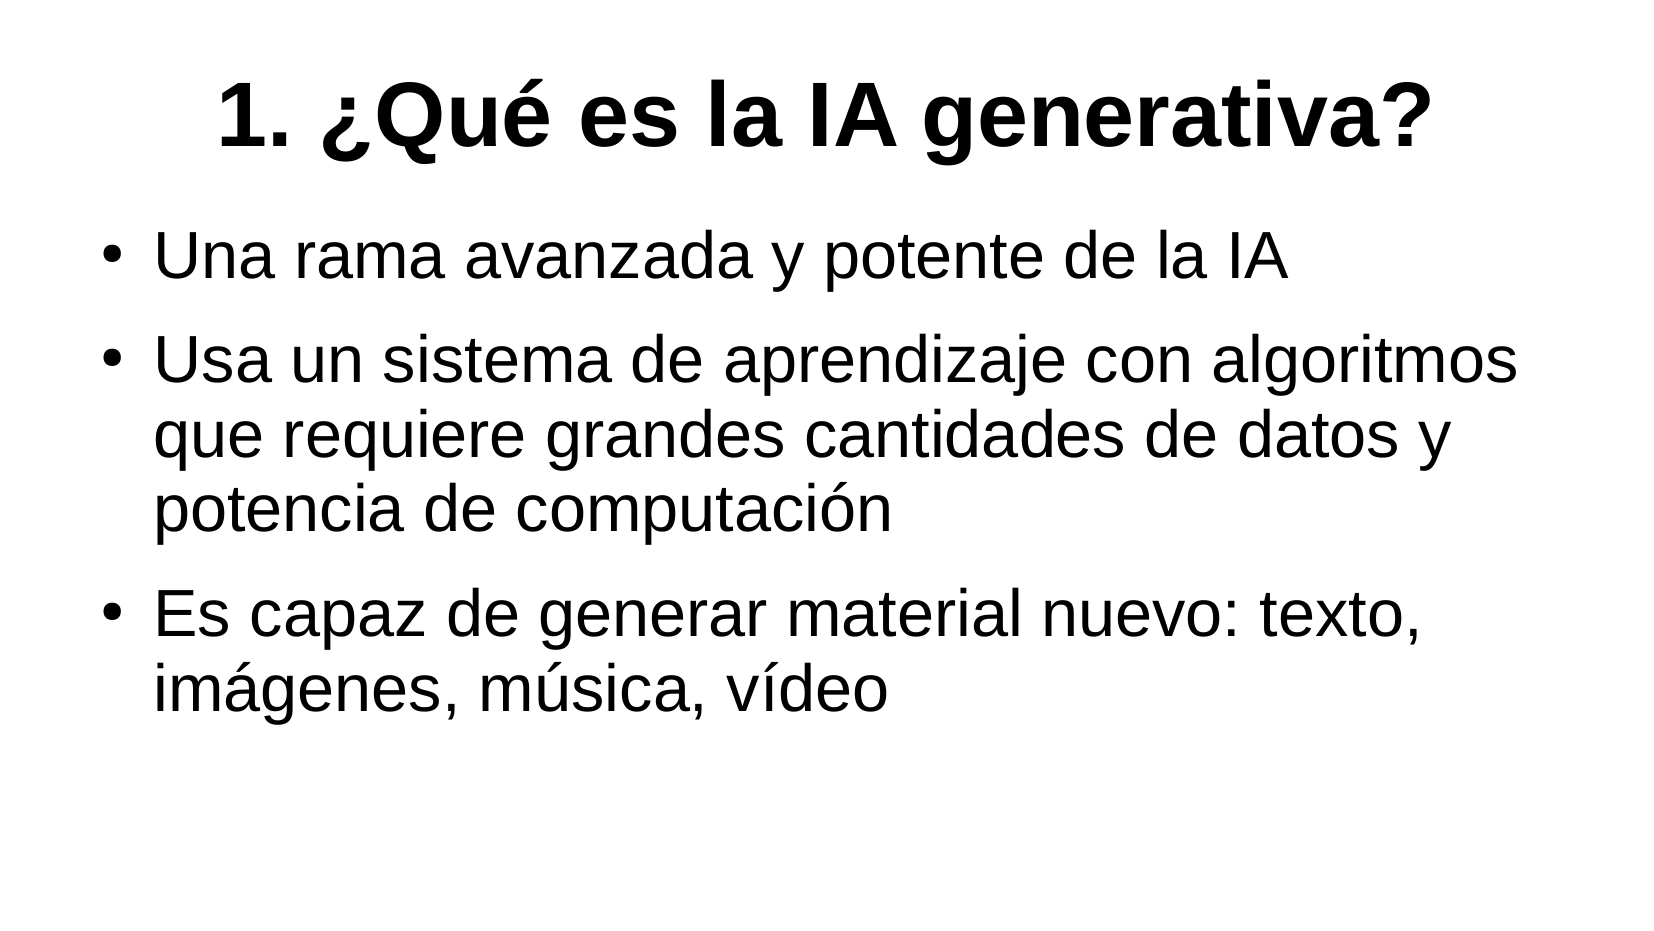

# 1. ¿Qué es la IA generativa?
Una rama avanzada y potente de la IA
Usa un sistema de aprendizaje con algoritmos que requiere grandes cantidades de datos y potencia de computación
Es capaz de generar material nuevo: texto, imágenes, música, vídeo